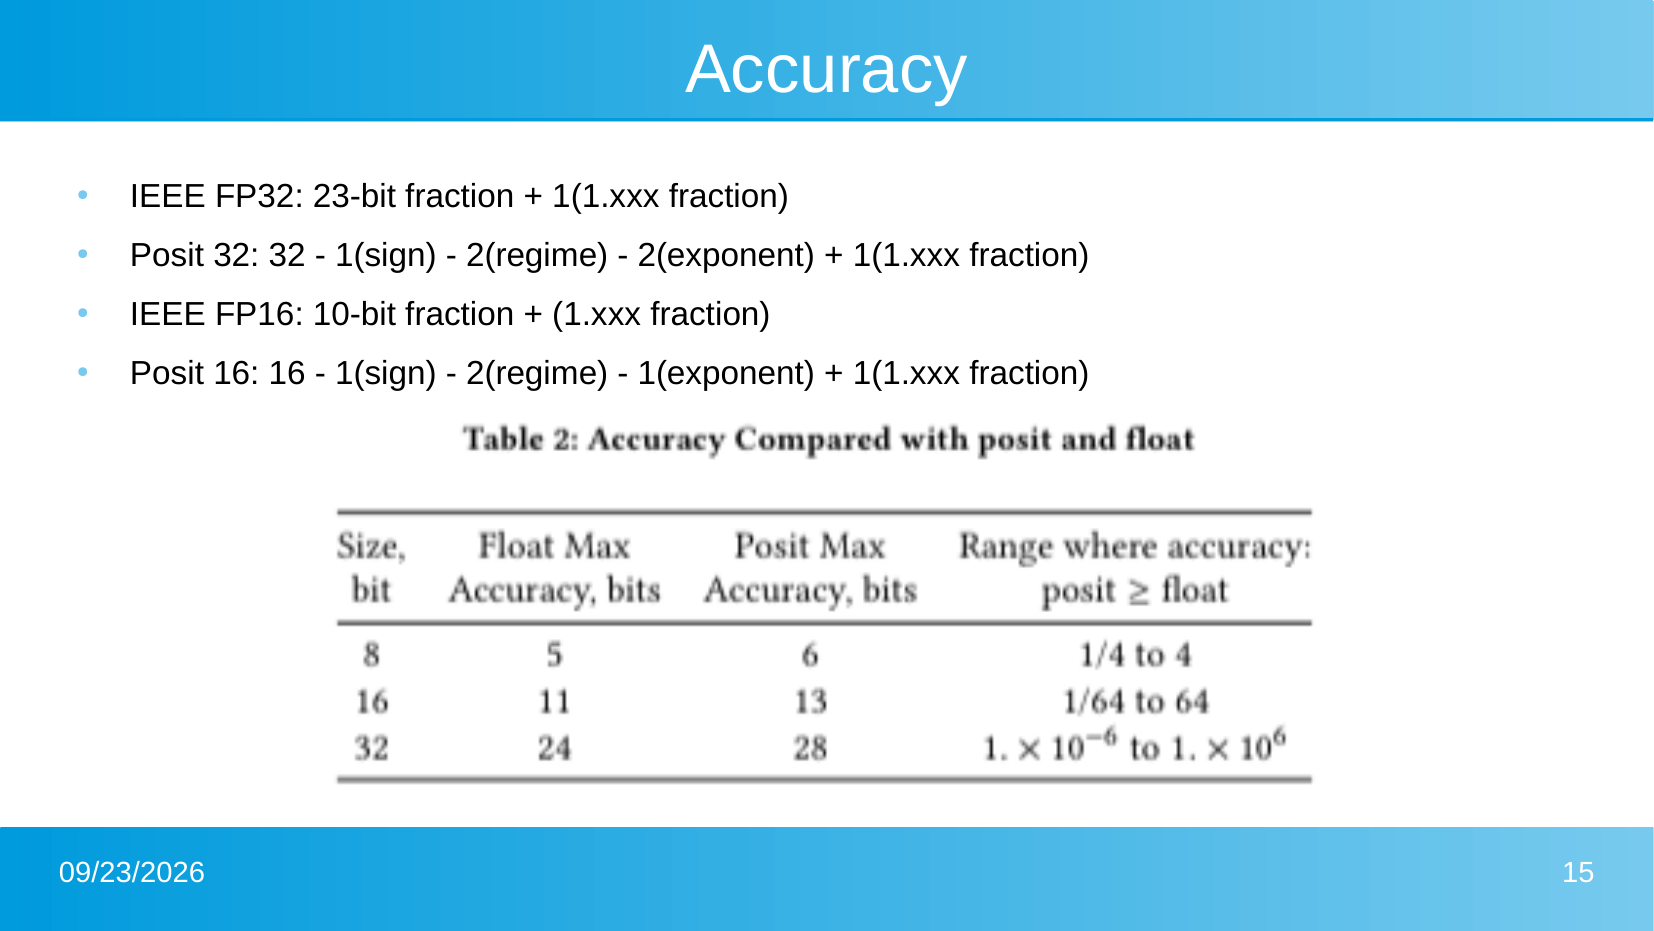

# Accuracy
IEEE FP32: 23-bit fraction + 1(1.xxx fraction)
Posit 32: 32 - 1(sign) - 2(regime) - 2(exponent) + 1(1.xxx fraction)
IEEE FP16: 10-bit fraction + (1.xxx fraction)
Posit 16: 16 - 1(sign) - 2(regime) - 1(exponent) + 1(1.xxx fraction)
15